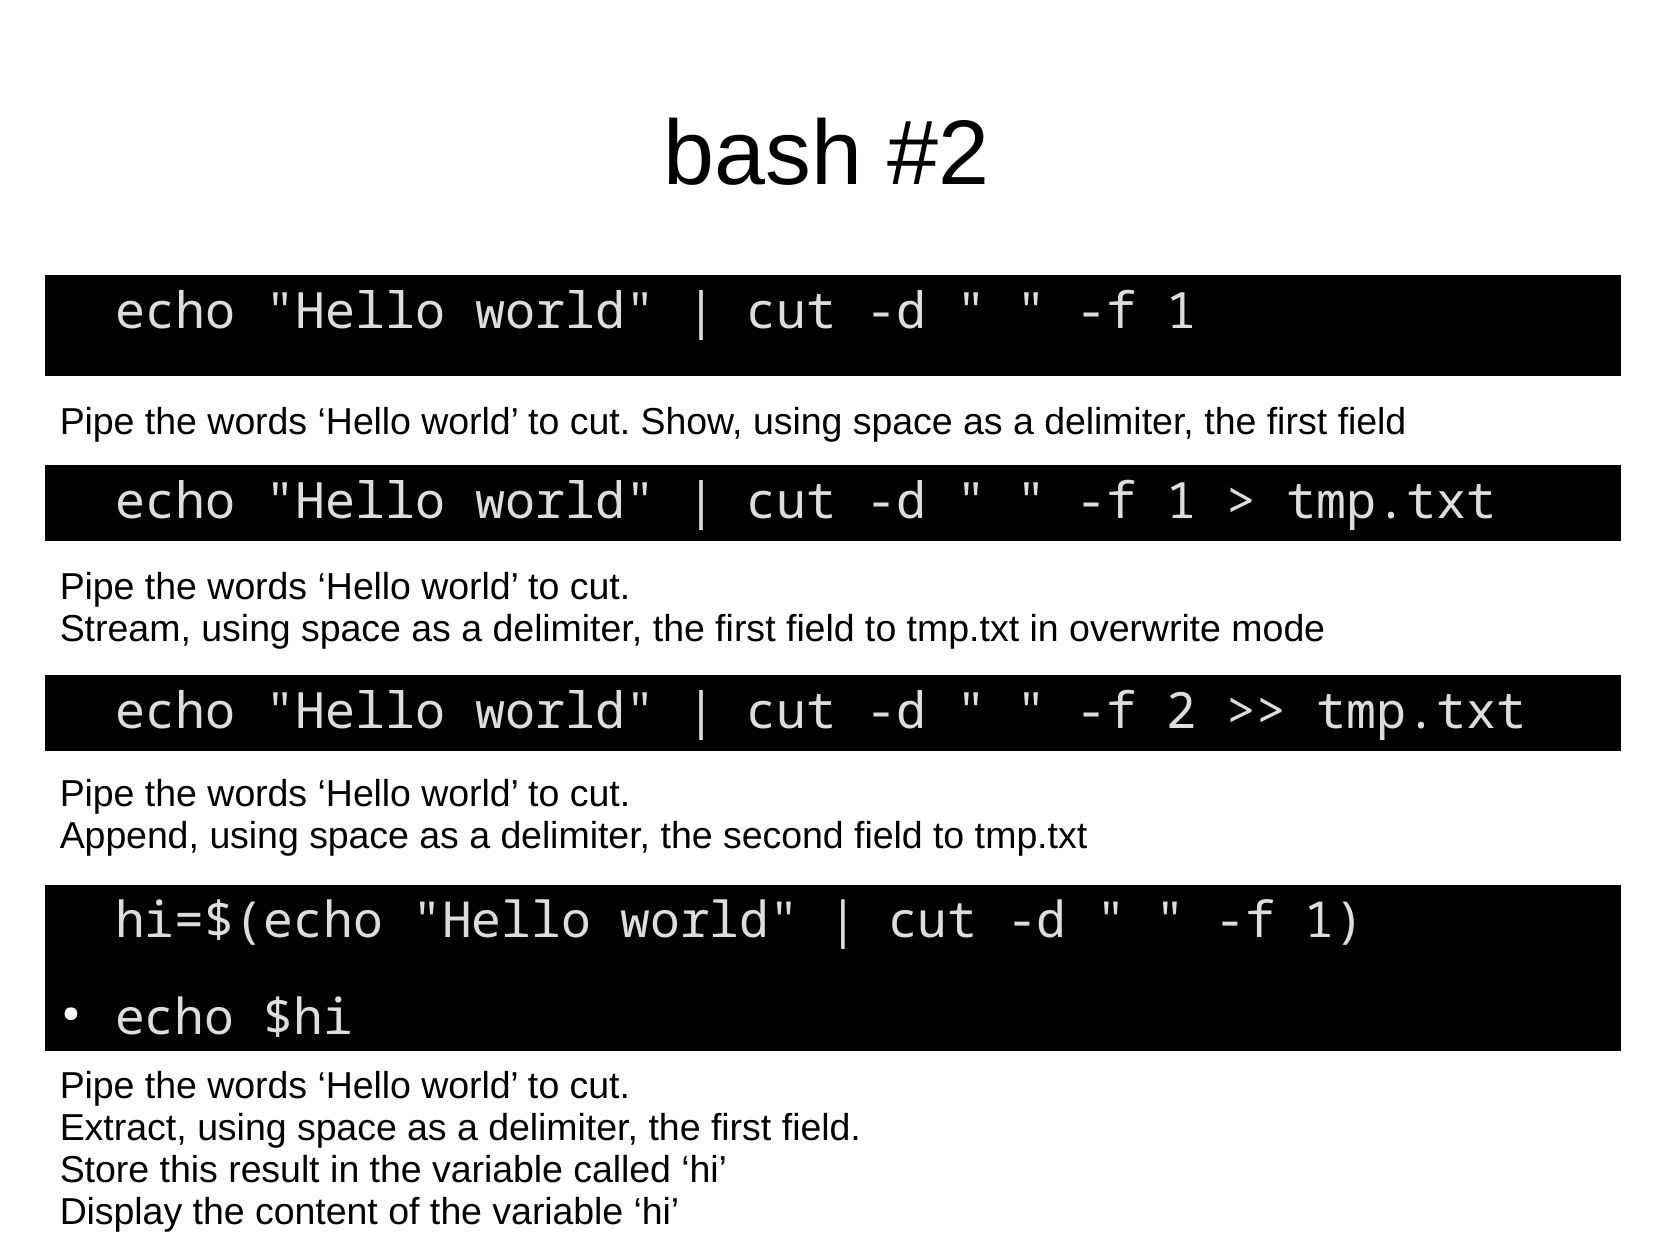

# bash #2
echo "Hello world" | cut -d " " -f 1
Pipe the words ‘Hello world’ to cut. Show, using space as a delimiter, the first field
echo "Hello world" | cut -d " " -f 1 > tmp.txt
Pipe the words ‘Hello world’ to cut.
Stream, using space as a delimiter, the first field to tmp.txt in overwrite mode
echo "Hello world" | cut -d " " -f 2 >> tmp.txt
Pipe the words ‘Hello world’ to cut.
Append, using space as a delimiter, the second field to tmp.txt
hi=$(echo "Hello world" | cut -d " " -f 1)
echo $hi
Pipe the words ‘Hello world’ to cut.
Extract, using space as a delimiter, the first field.
Store this result in the variable called ‘hi’
Display the content of the variable ‘hi’